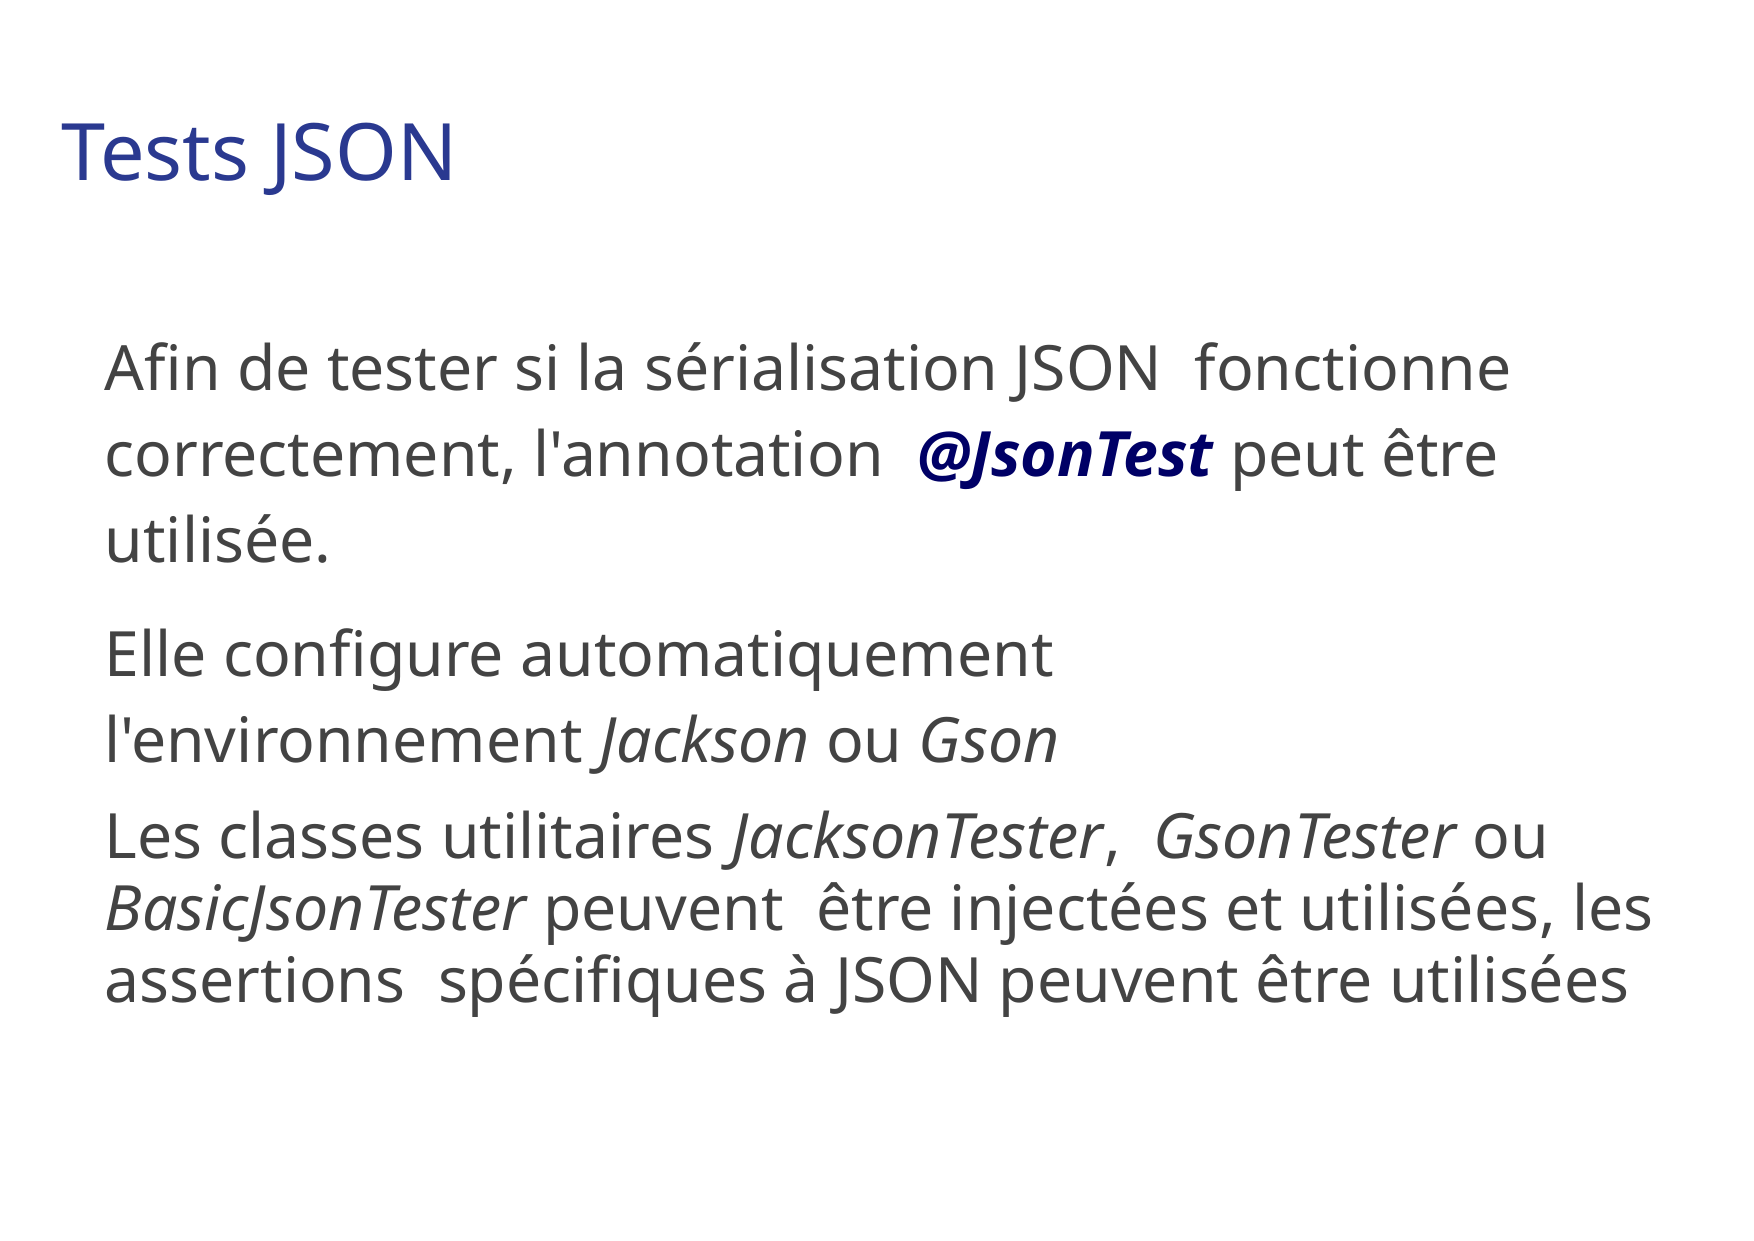

# Tests JSON
Afin de tester si la sérialisation JSON fonctionne correctement, l'annotation @JsonTest peut être utilisée.
Elle configure automatiquement l'environnement Jackson ou Gson
Les classes utilitaires JacksonTester, GsonTester ou BasicJsonTester peuvent être injectées et utilisées, les assertions spécifiques à JSON peuvent être utilisées